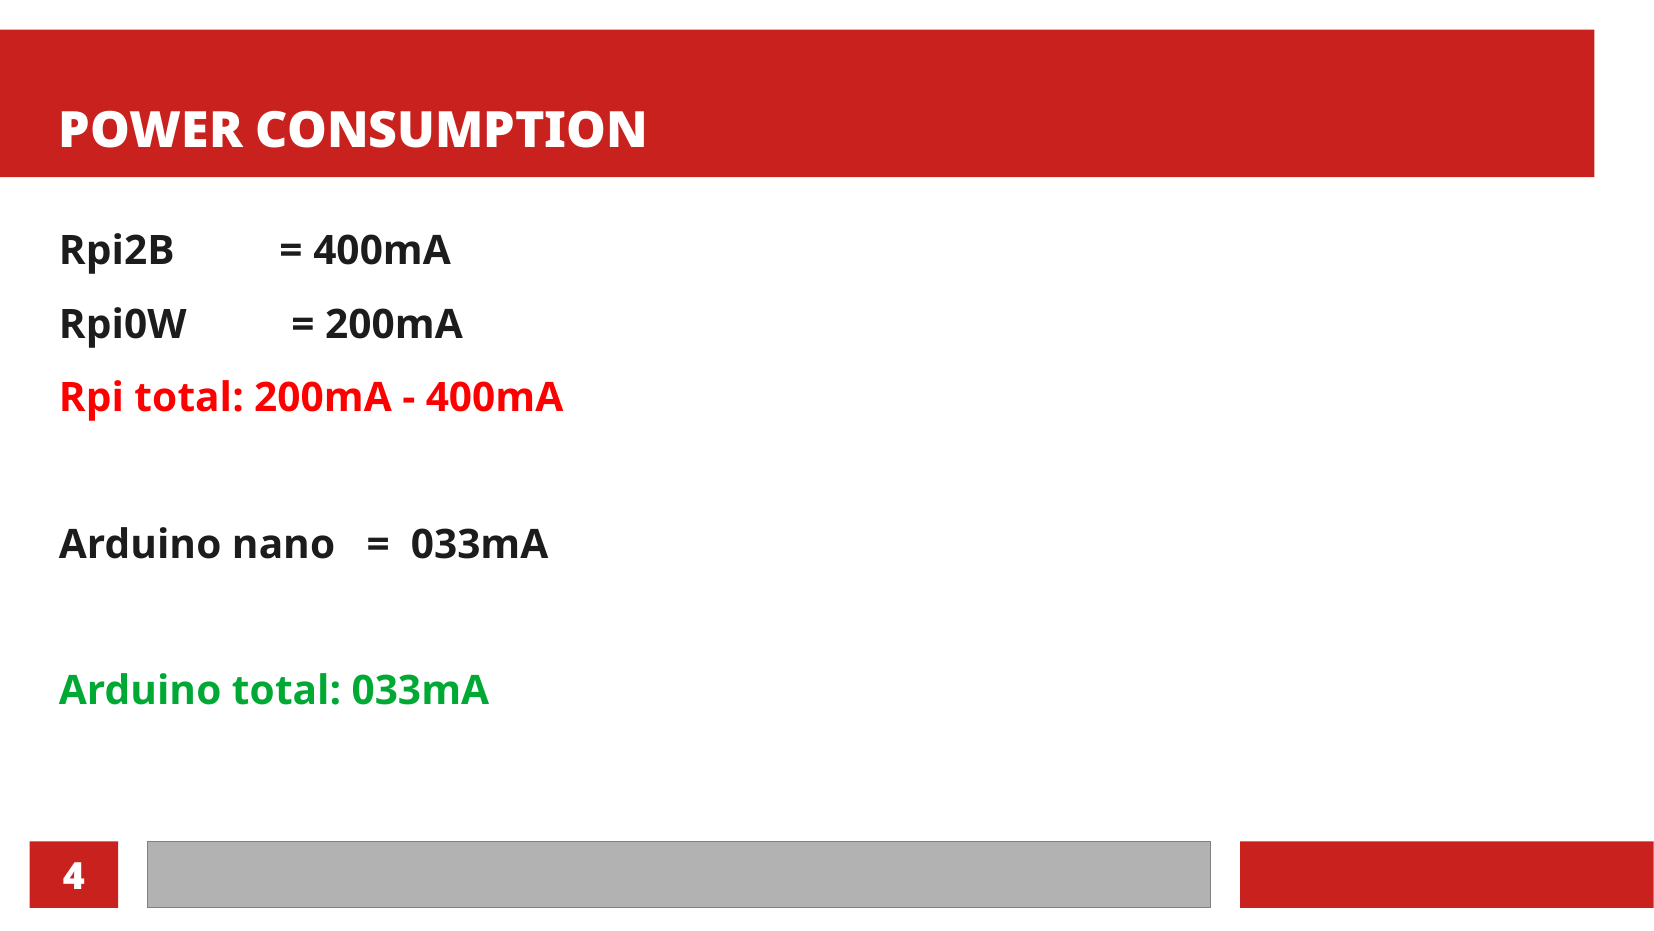

# POWER CONSUMPTION
Rpi2B = 400mA
Rpi0W = 200mA
Rpi total: 200mA - 400mA
Arduino nano = 033mA
Arduino total: 033mA
4